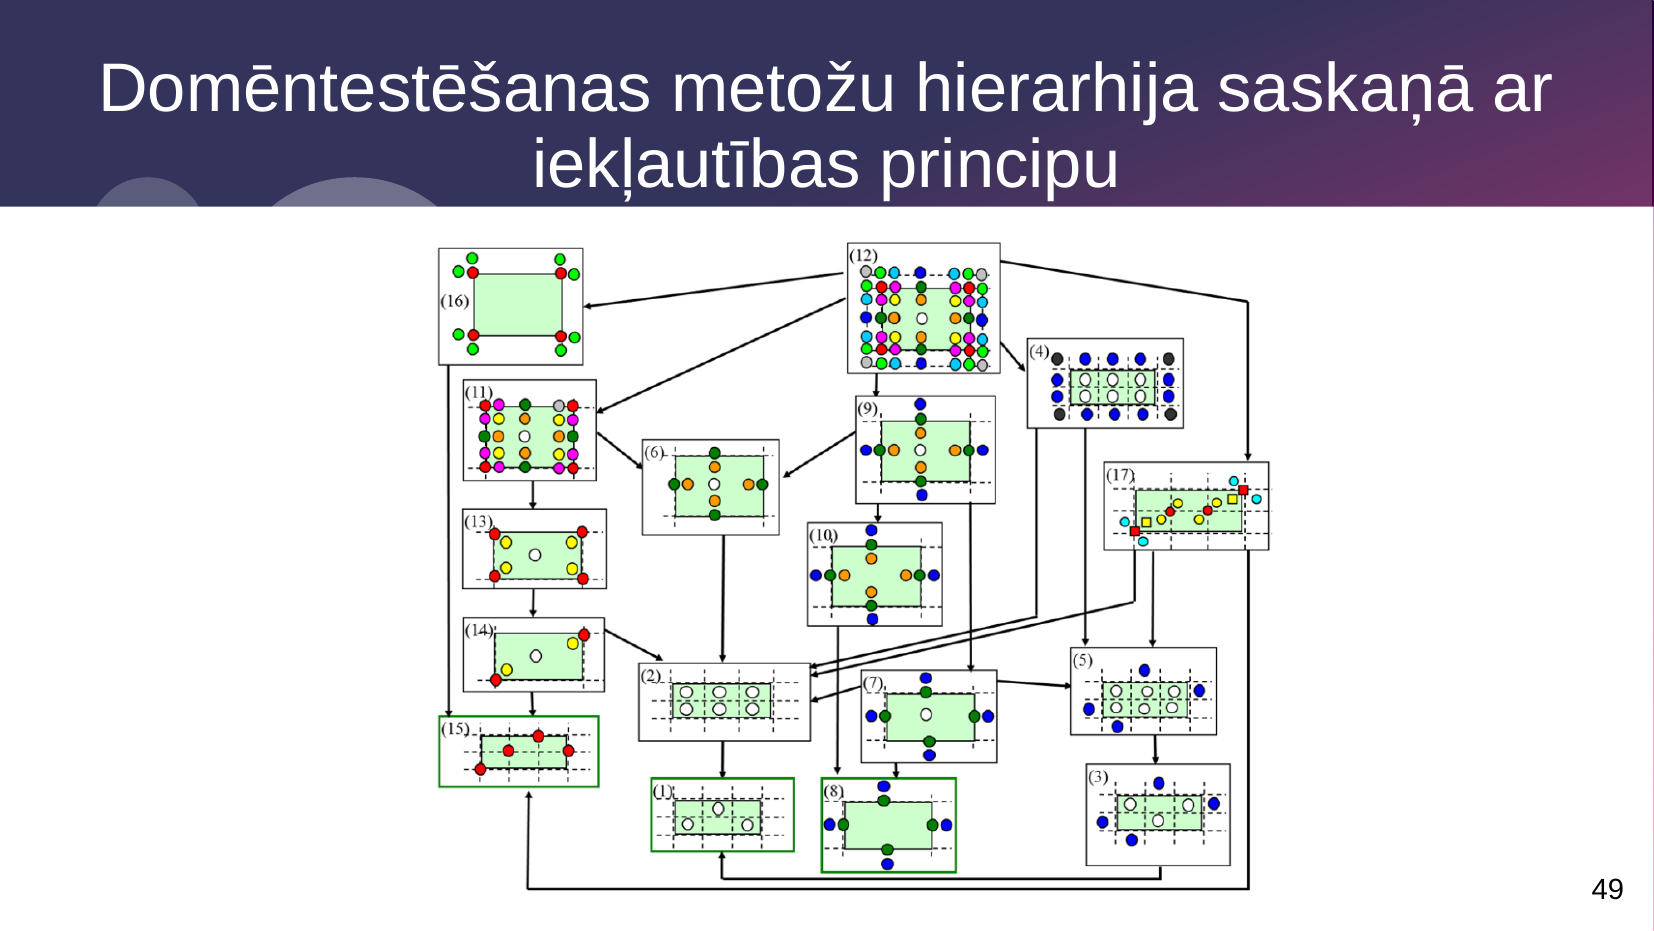

# Domēntestēšanas metožu hierarhija saskaņā ar iekļautības principu